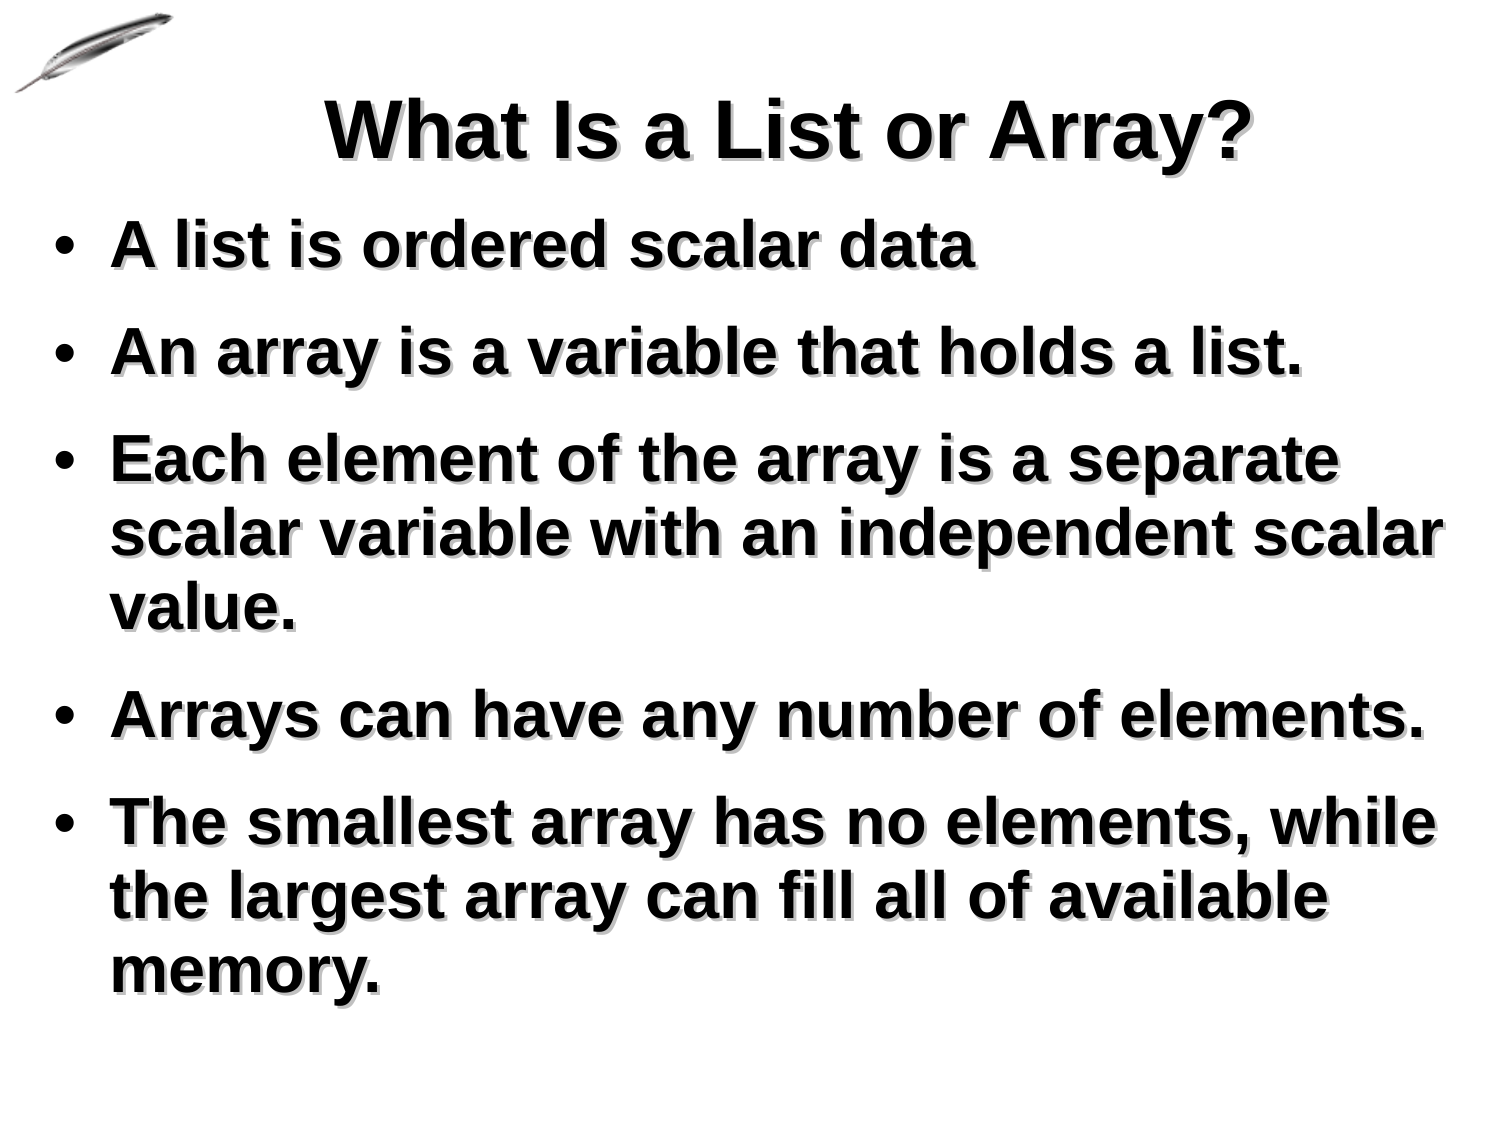

# What Is a List or Array?
A list is ordered scalar data
An array is a variable that holds a list.
Each element of the array is a separate scalar variable with an independent scalar value.
Arrays can have any number of elements.
The smallest array has no elements, while the largest array can fill all of available memory.